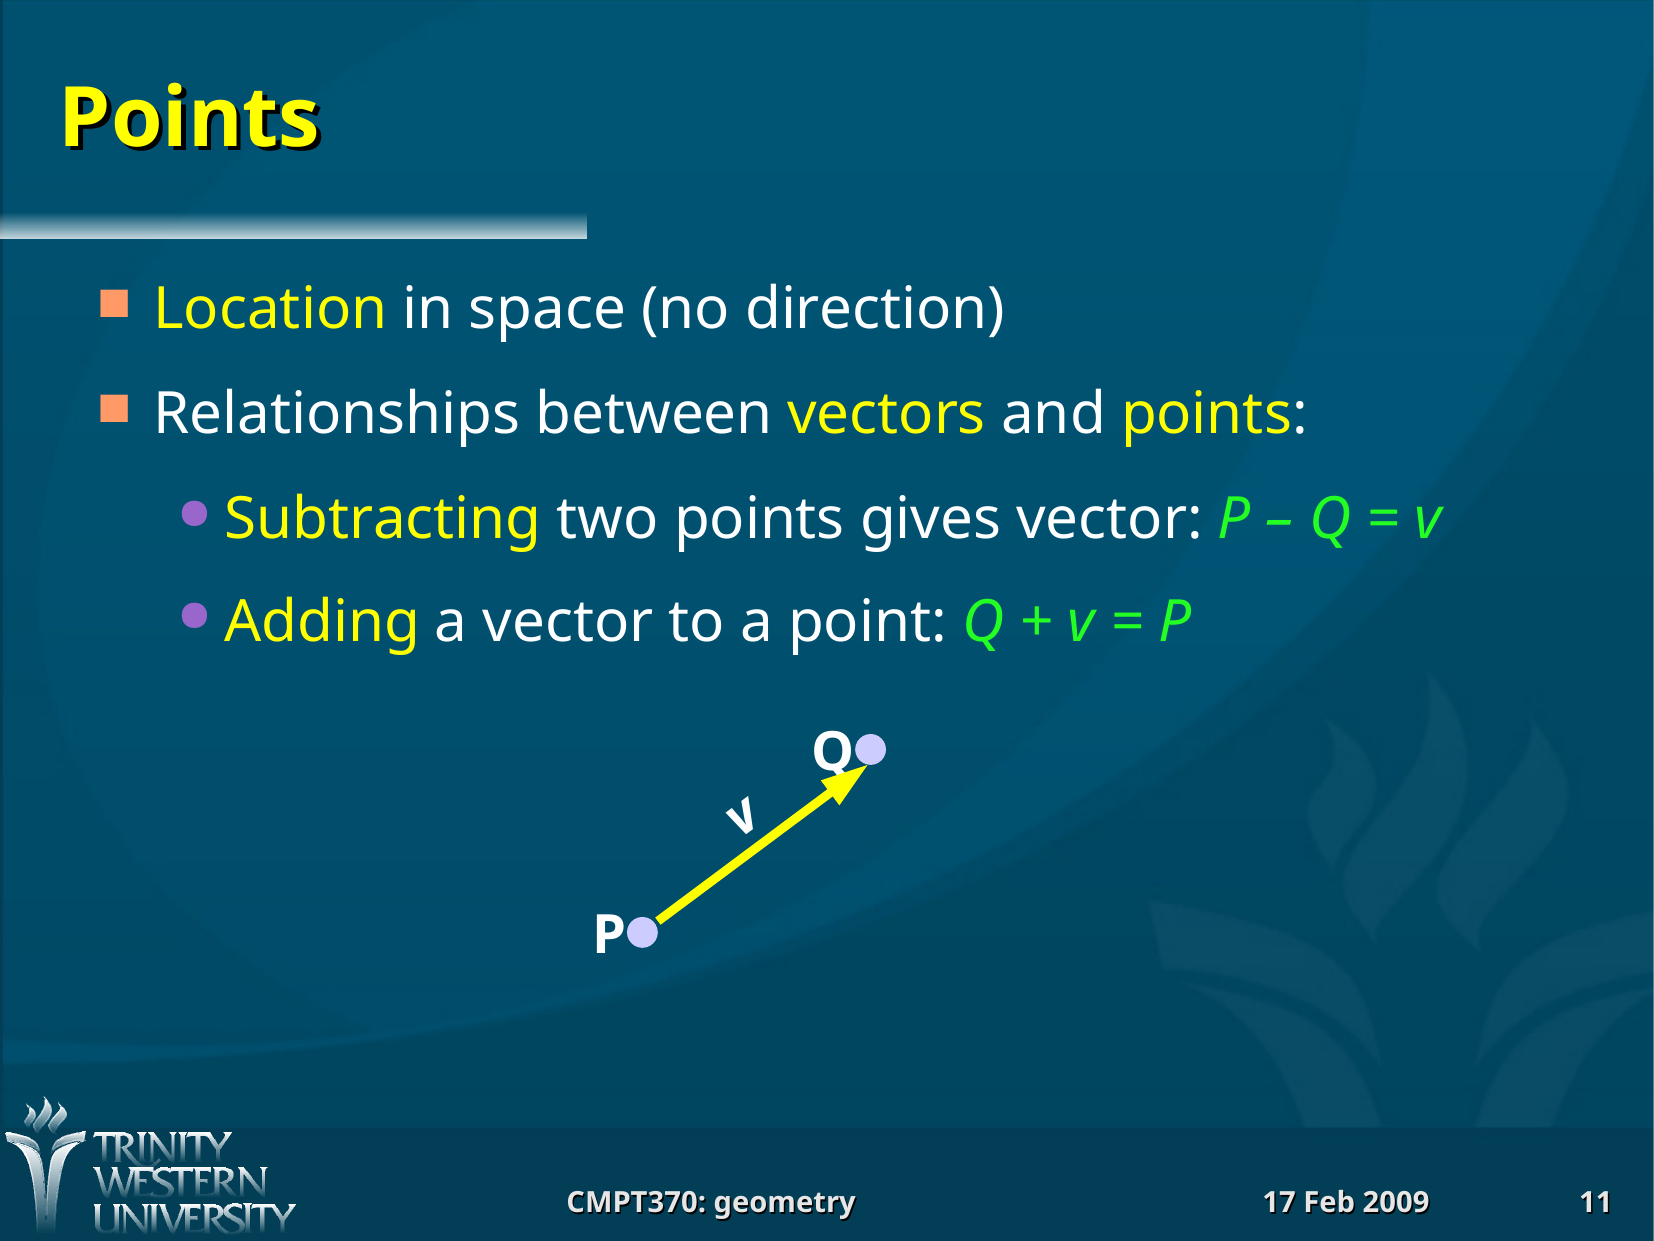

# Points
Location in space (no direction)
Relationships between vectors and points:
Subtracting two points gives vector: P – Q = v
Adding a vector to a point: Q + v = P
Q
v
P
CMPT370: geometry
17 Feb 2009
11